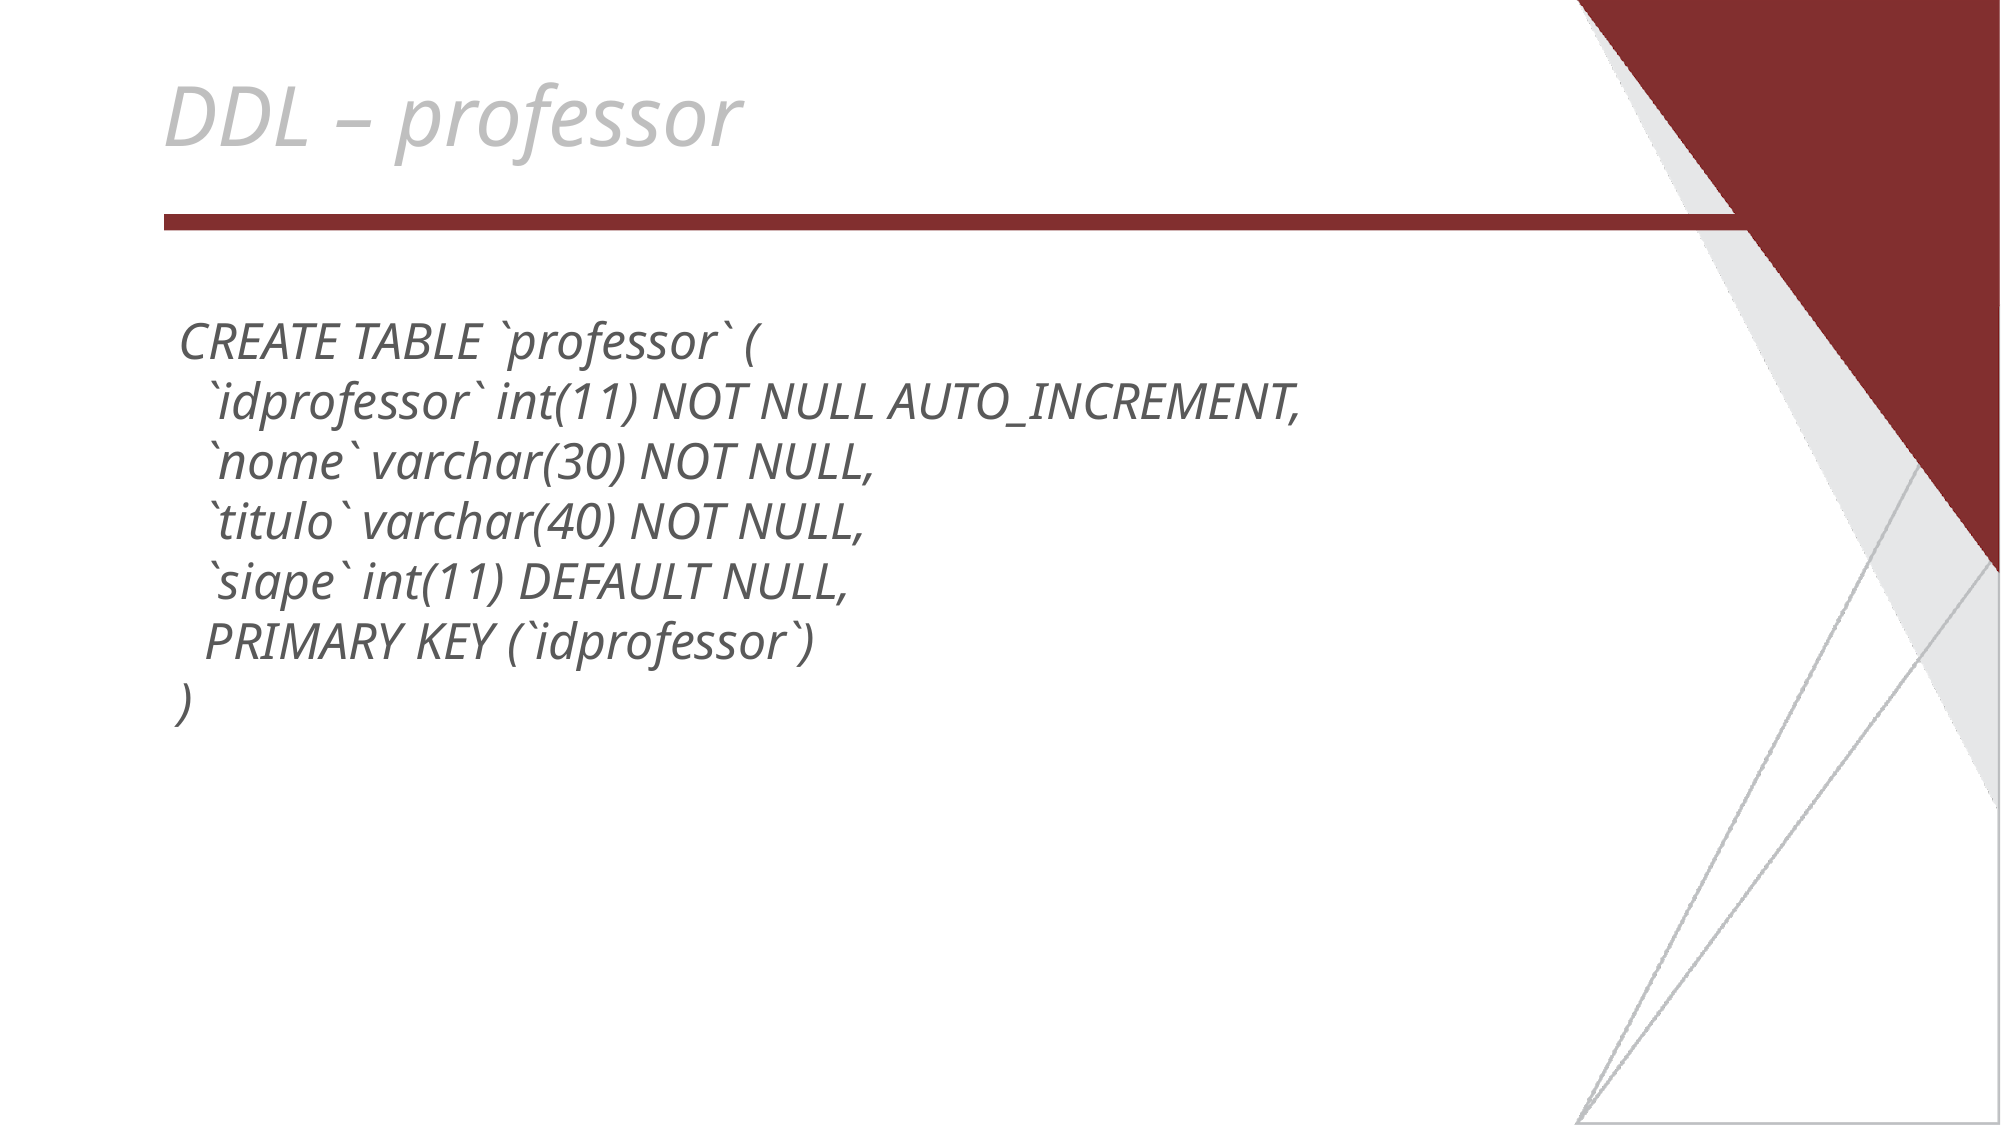

DDL – professor
CREATE TABLE `professor` (
 `idprofessor` int(11) NOT NULL AUTO_INCREMENT,
 `nome` varchar(30) NOT NULL,
 `titulo` varchar(40) NOT NULL,
 `siape` int(11) DEFAULT NULL,
 PRIMARY KEY (`idprofessor`)
)